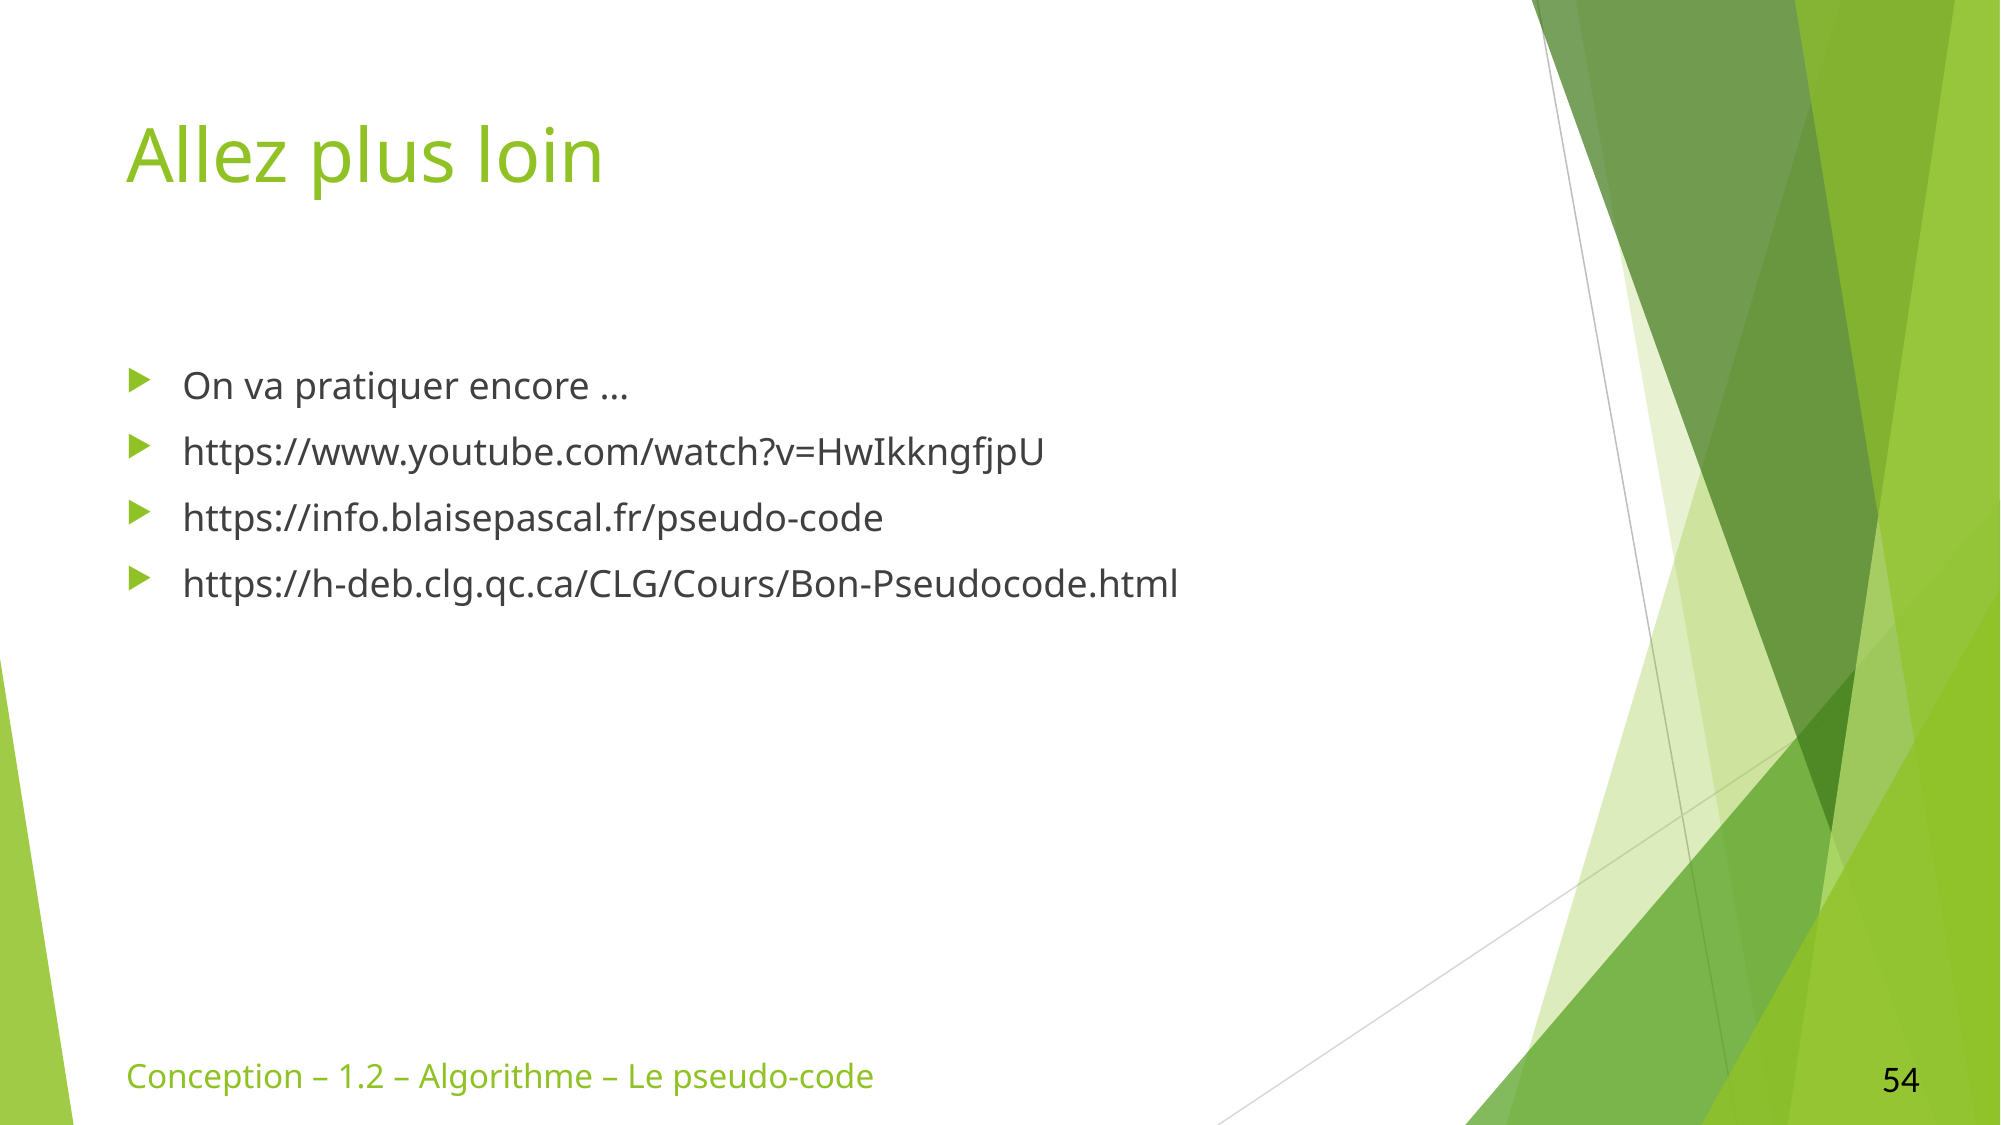

# Allez plus loin
On va pratiquer encore …
https://www.youtube.com/watch?v=HwIkkngfjpU
https://info.blaisepascal.fr/pseudo-code
https://h-deb.clg.qc.ca/CLG/Cours/Bon-Pseudocode.html
Conception – 1.2 – Algorithme – Le pseudo-code